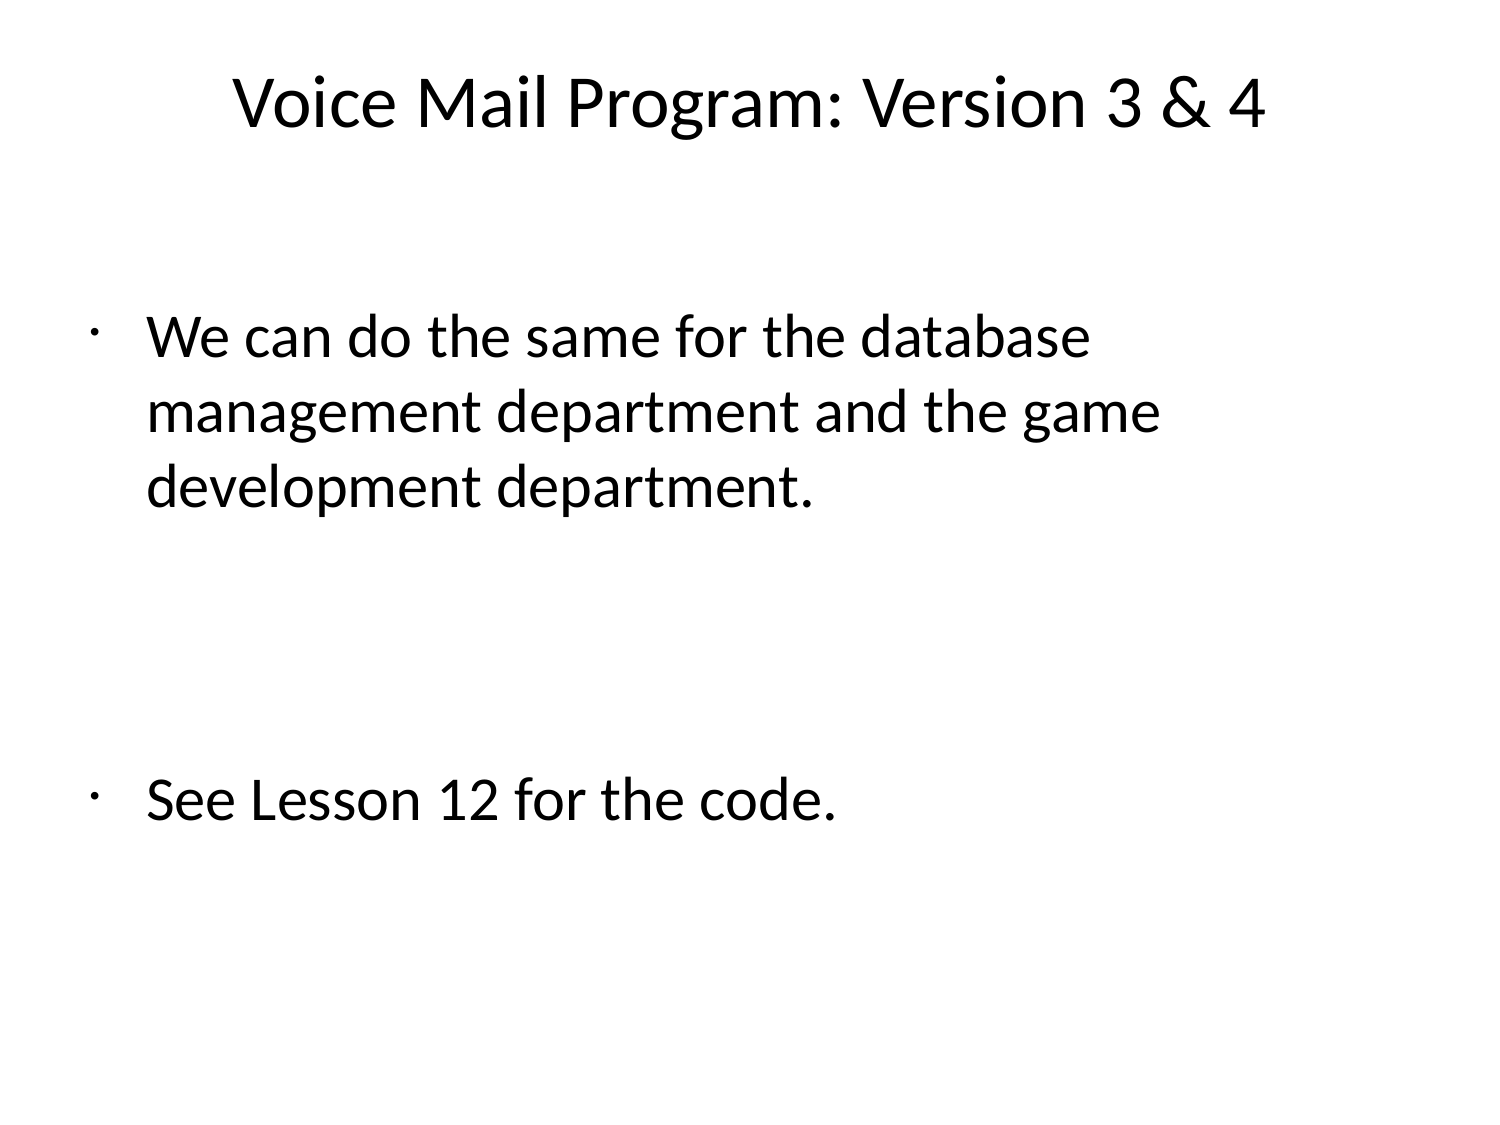

# Voice Mail Program: Version 3 & 4
We can do the same for the database management department and the game development department.
See Lesson 12 for the code.